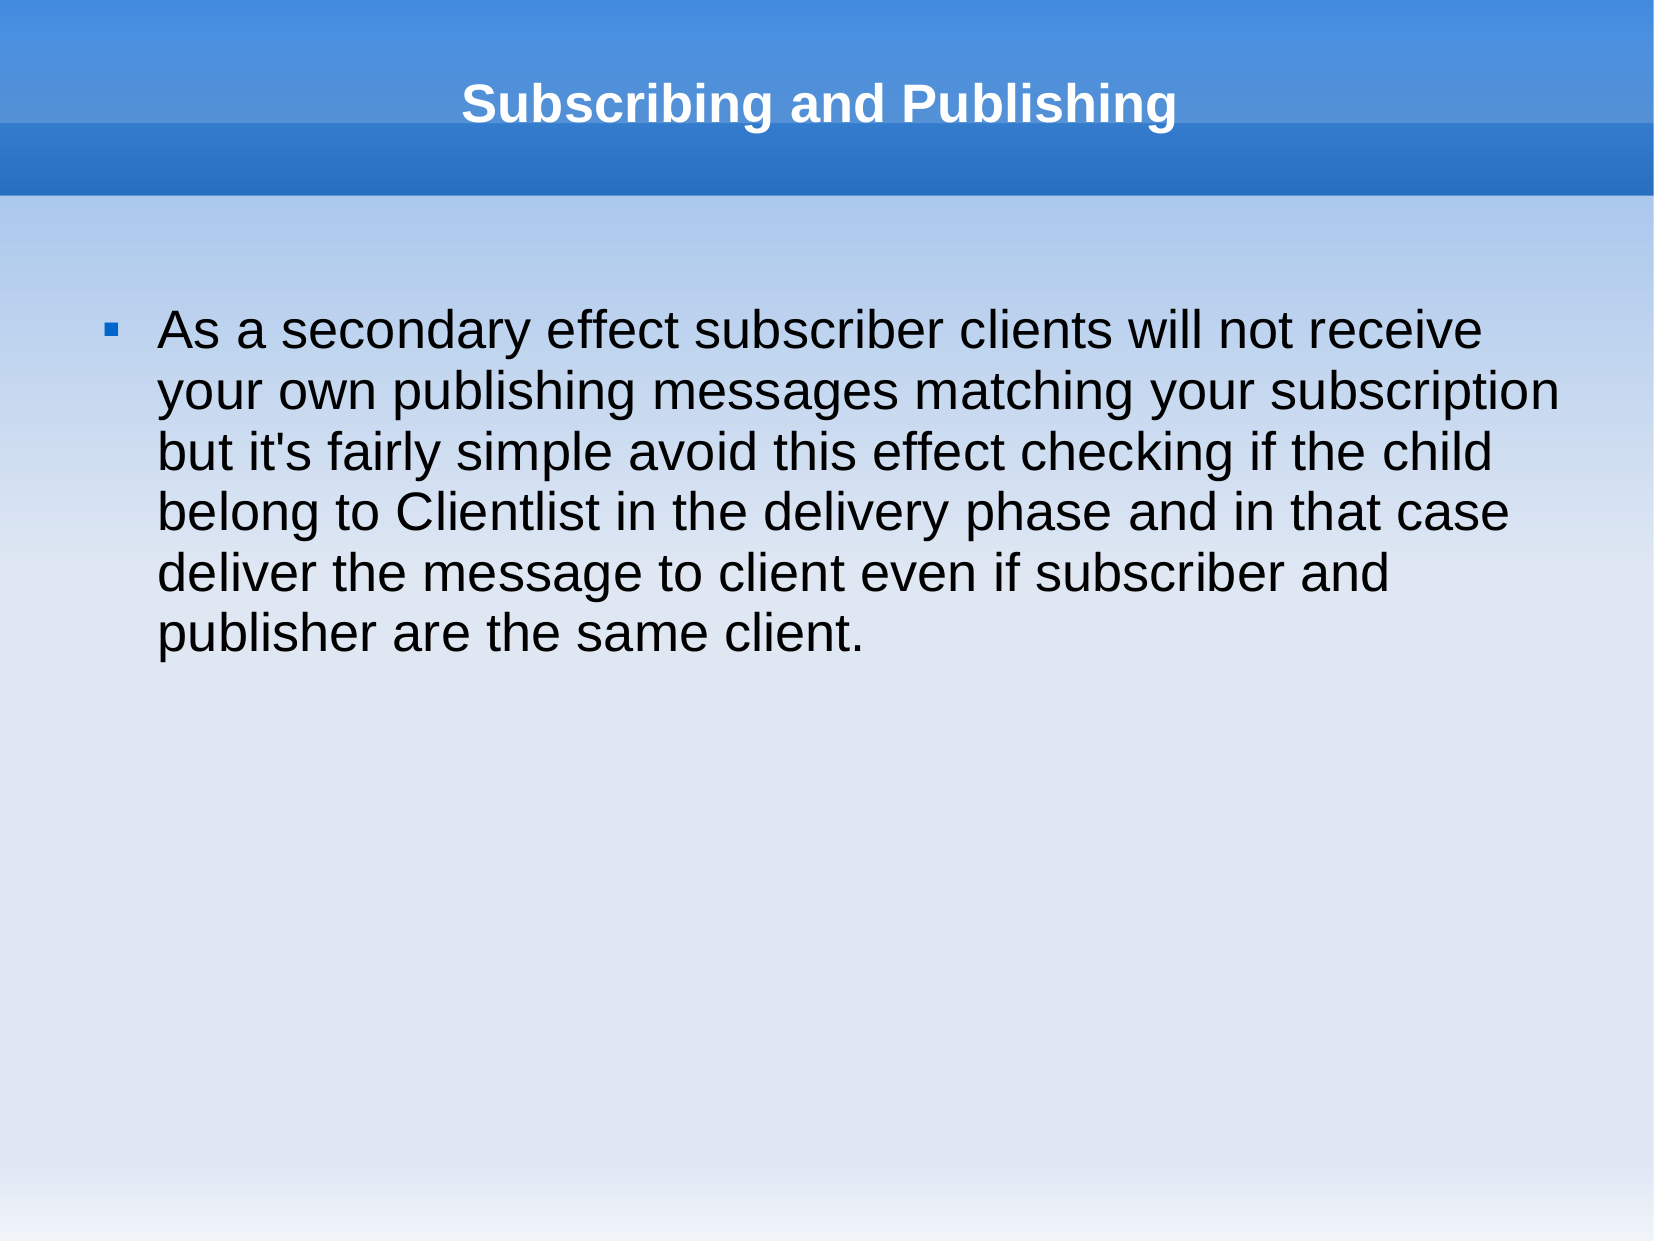

# Subscribing and Publishing
As a secondary effect subscriber clients will not receive your own publishing messages matching your subscription but it's fairly simple avoid this effect checking if the child belong to Clientlist in the delivery phase and in that case deliver the message to client even if subscriber and publisher are the same client.